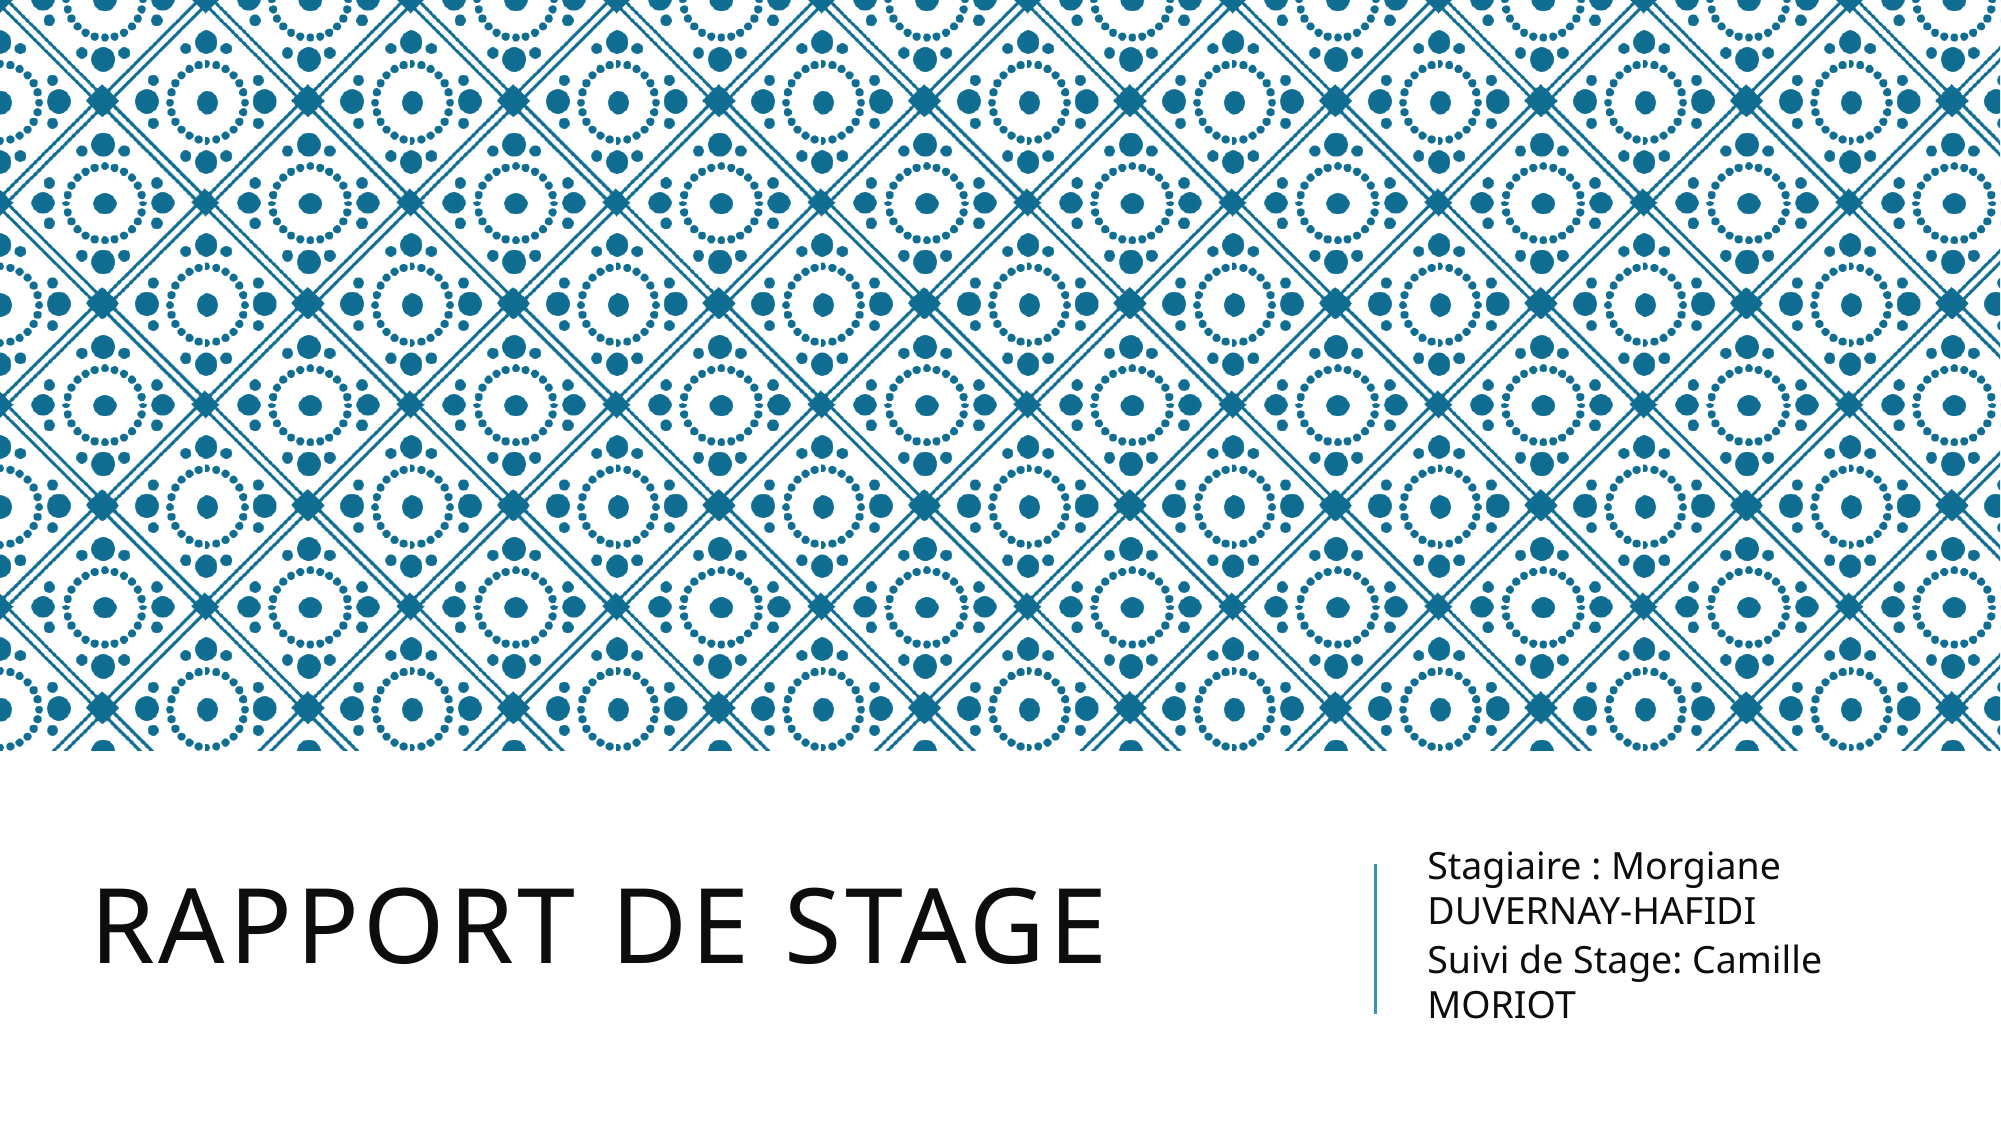

# Rapport de Stage
Stagiaire : Morgiane DUVERNAY-HAFIDI
Suivi de Stage: Camille MORIOT